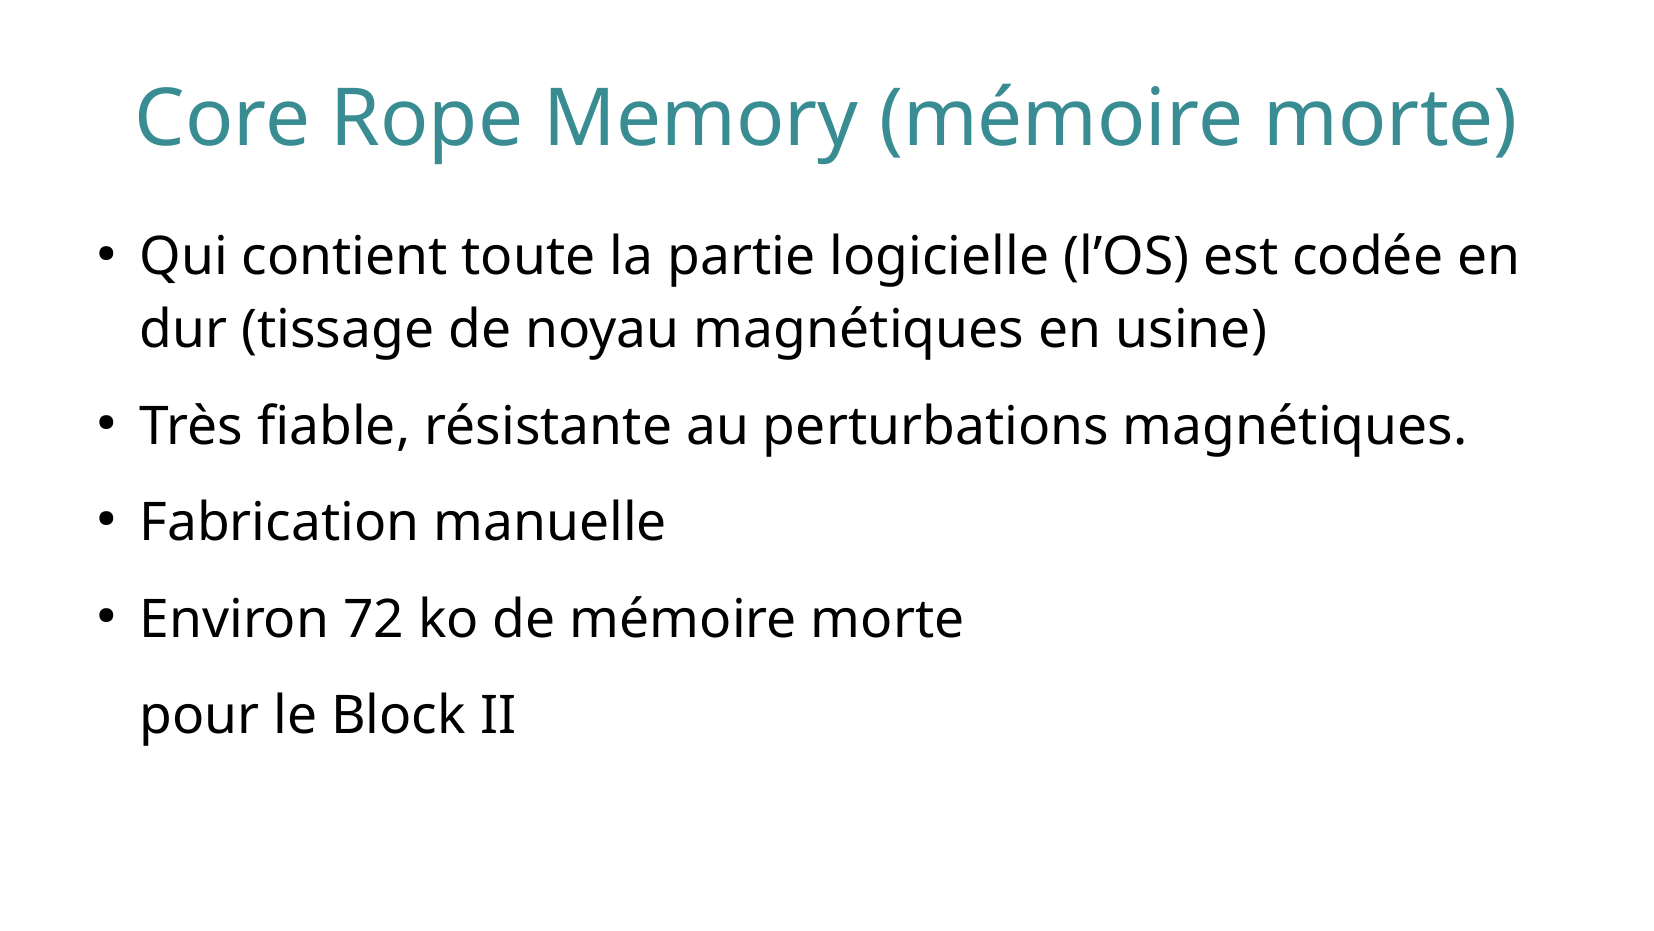

# Core Rope Memory (mémoire morte)
Qui contient toute la partie logicielle (l’OS) est codée en dur (tissage de noyau magnétiques en usine)
Très fiable, résistante au perturbations magnétiques.
Fabrication manuelle
Environ 72 ko de mémoire morte
pour le Block II